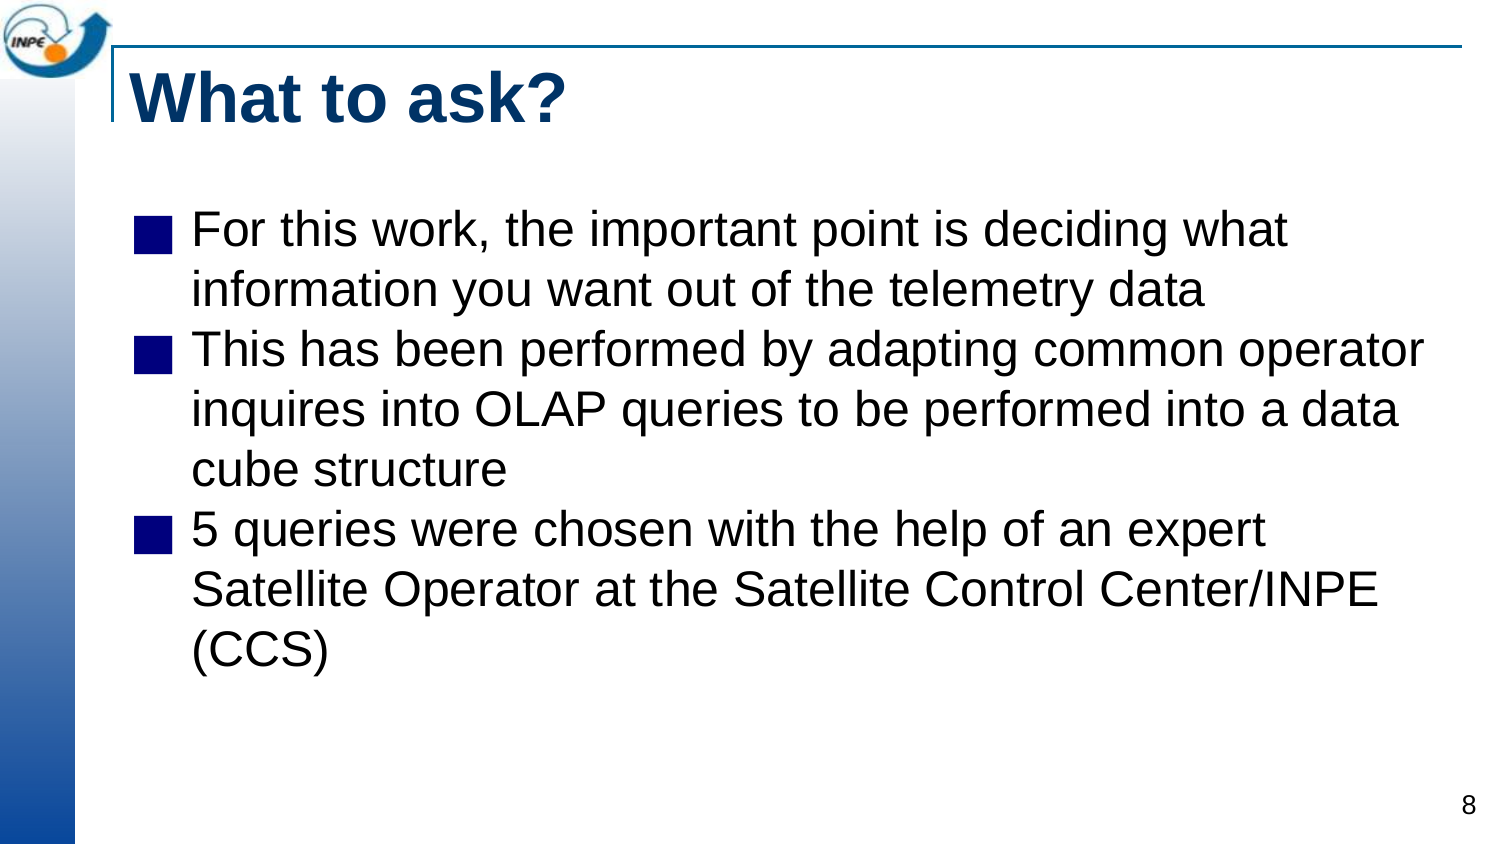

# What to ask?
For this work, the important point is deciding what information you want out of the telemetry data
This has been performed by adapting common operator inquires into OLAP queries to be performed into a data cube structure
5 queries were chosen with the help of an expert Satellite Operator at the Satellite Control Center/INPE (CCS)